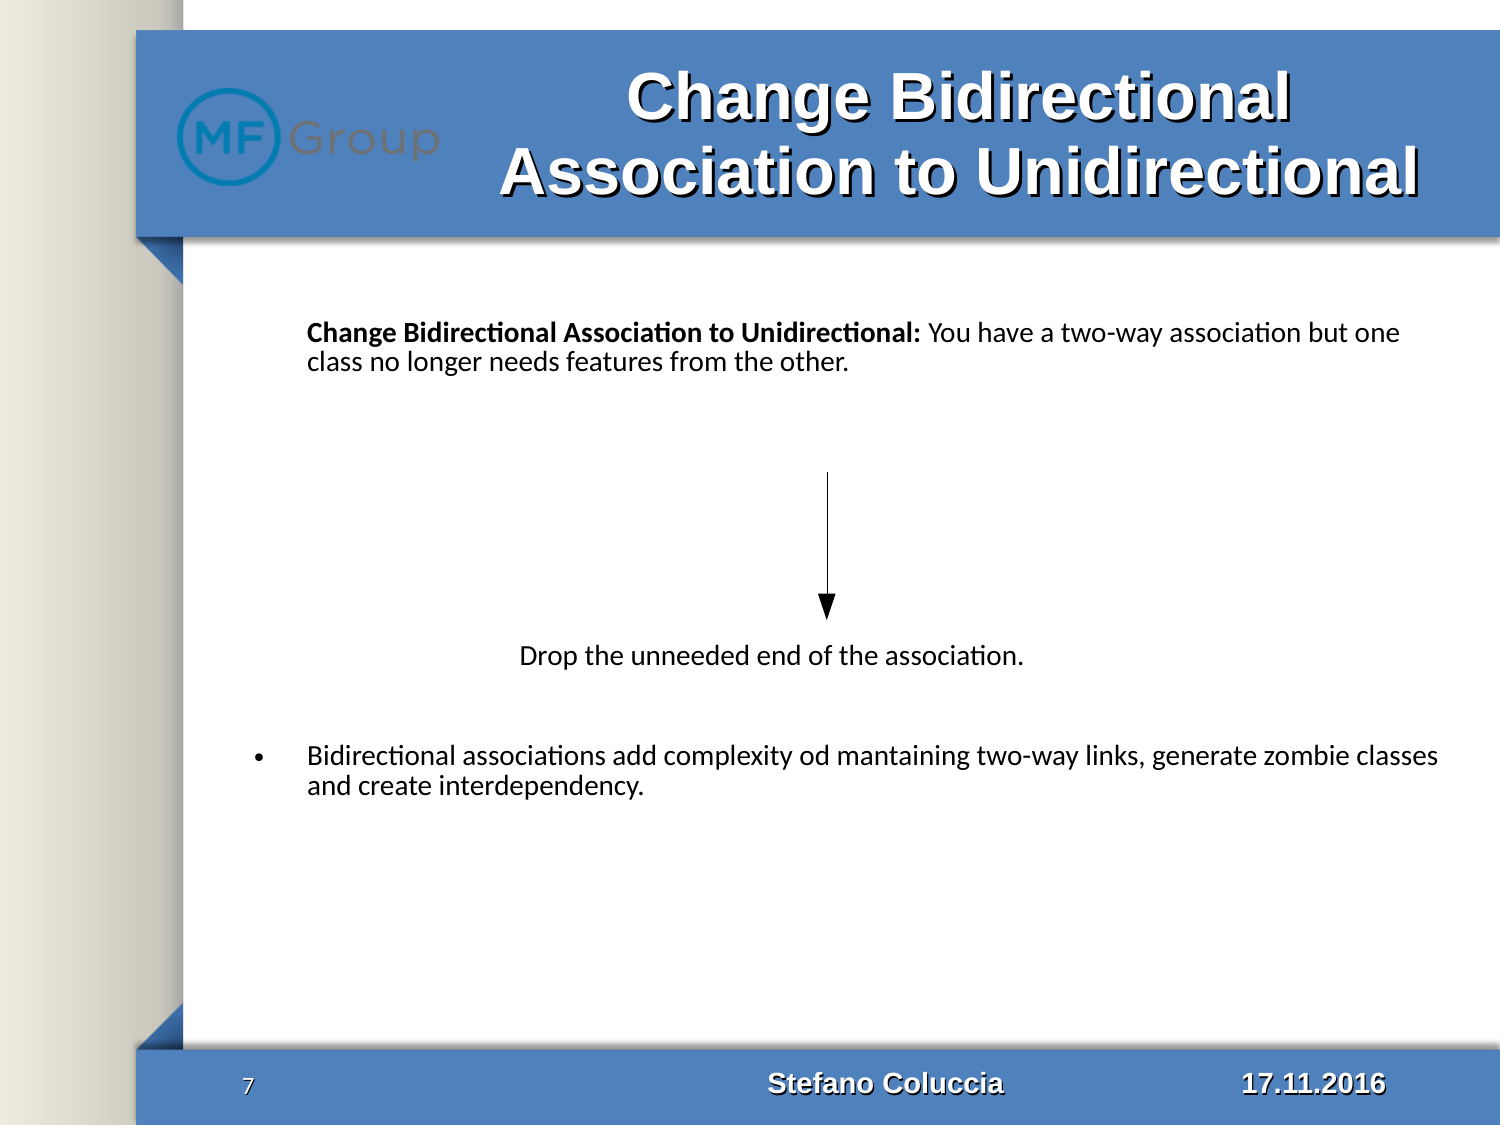

# Change Bidirectional Association to Unidirectional
Change Bidirectional Association to Unidirectional: You have a two-way association but one class no longer needs features from the other.
Drop the unneeded end of the association.
Bidirectional associations add complexity od mantaining two-way links, generate zombie classes and create interdependency.
7
Stefano Coluccia
17.11.2016